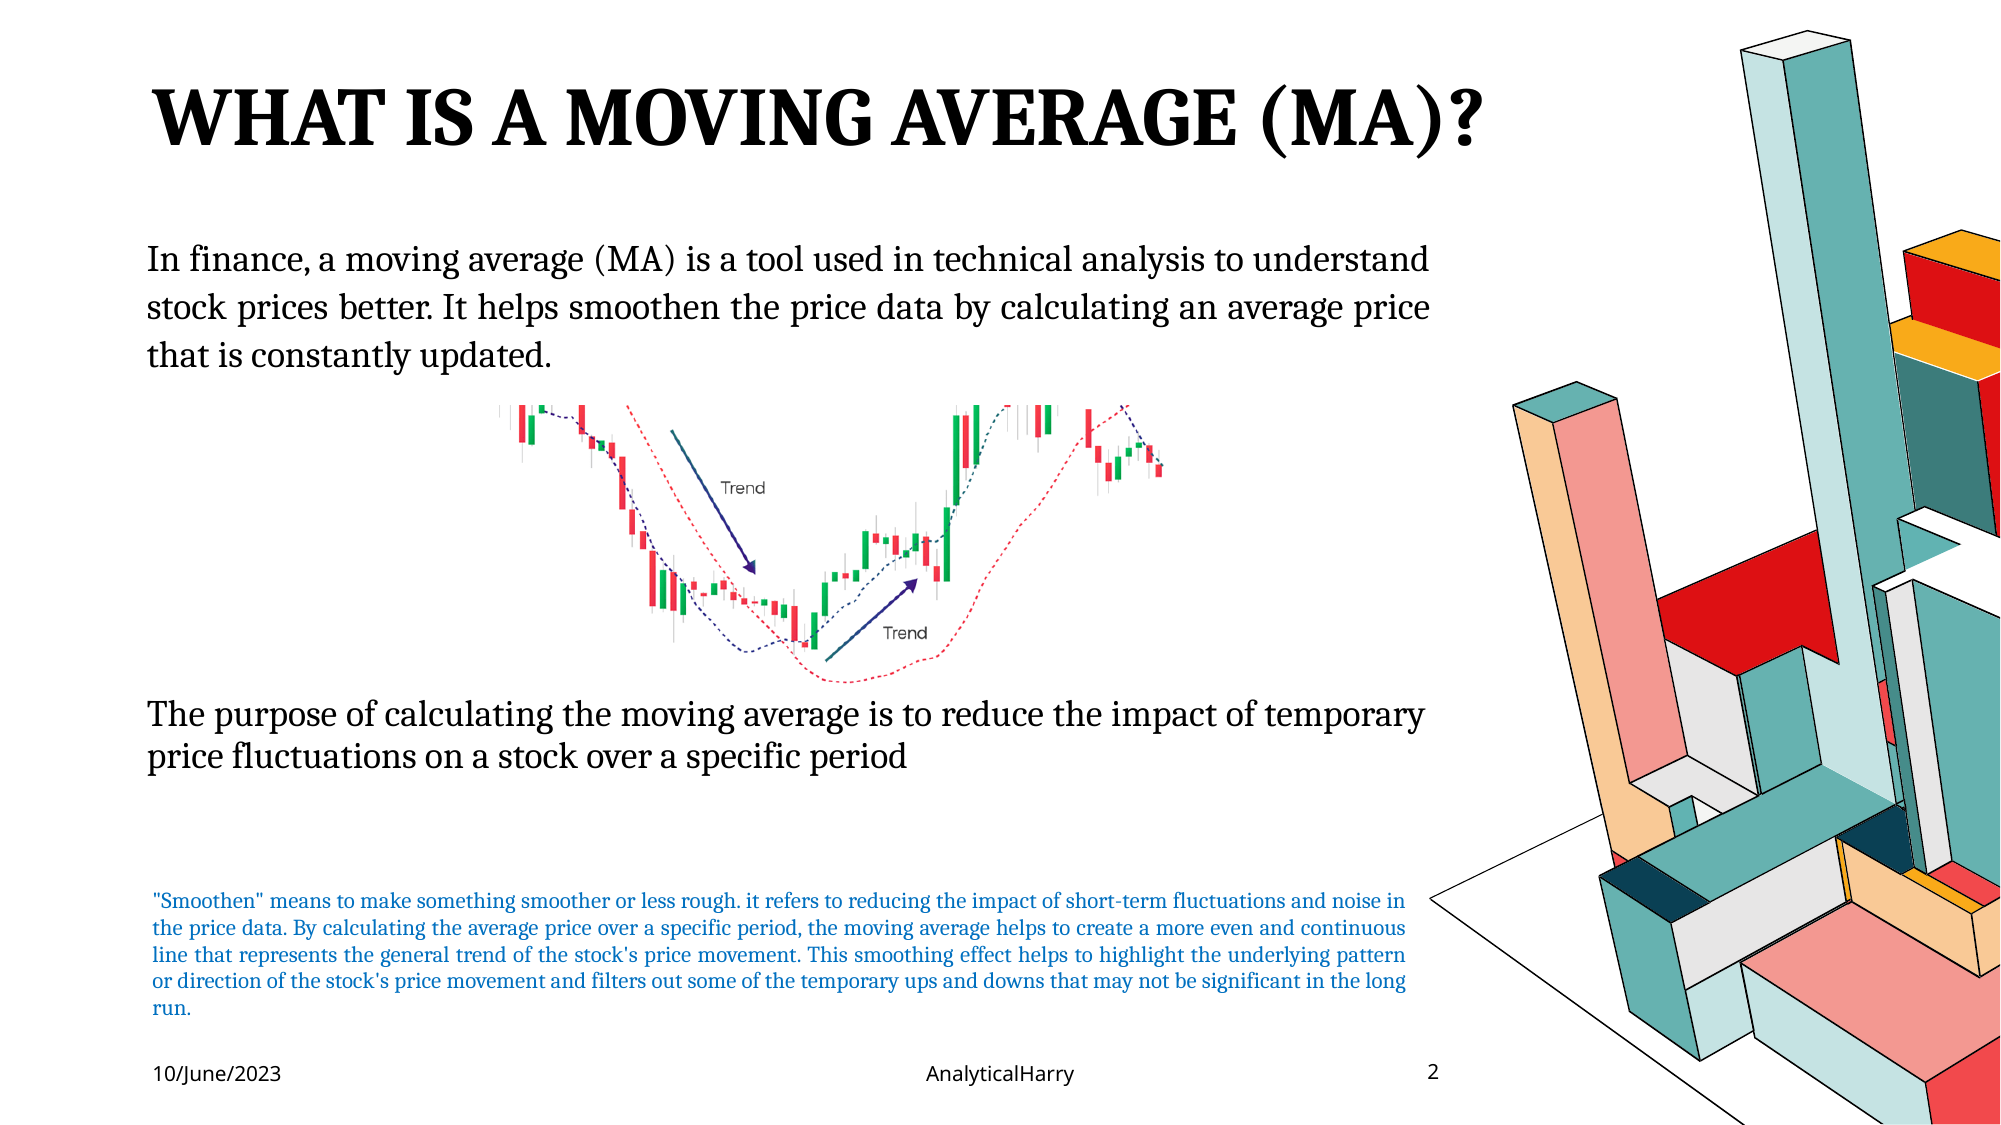

What Is a Moving Average (MA)?
# In finance, a moving average (MA) is a tool used in technical analysis to understand stock prices better. It helps smoothen the price data by calculating an average price that is constantly updated.
The purpose of calculating the moving average is to reduce the impact of temporary price fluctuations on a stock over a specific period
"Smoothen" means to make something smoother or less rough. it refers to reducing the impact of short-term fluctuations and noise in the price data. By calculating the average price over a specific period, the moving average helps to create a more even and continuous line that represents the general trend of the stock's price movement. This smoothing effect helps to highlight the underlying pattern or direction of the stock's price movement and filters out some of the temporary ups and downs that may not be significant in the long run.
10/June/2023
AnalyticalHarry